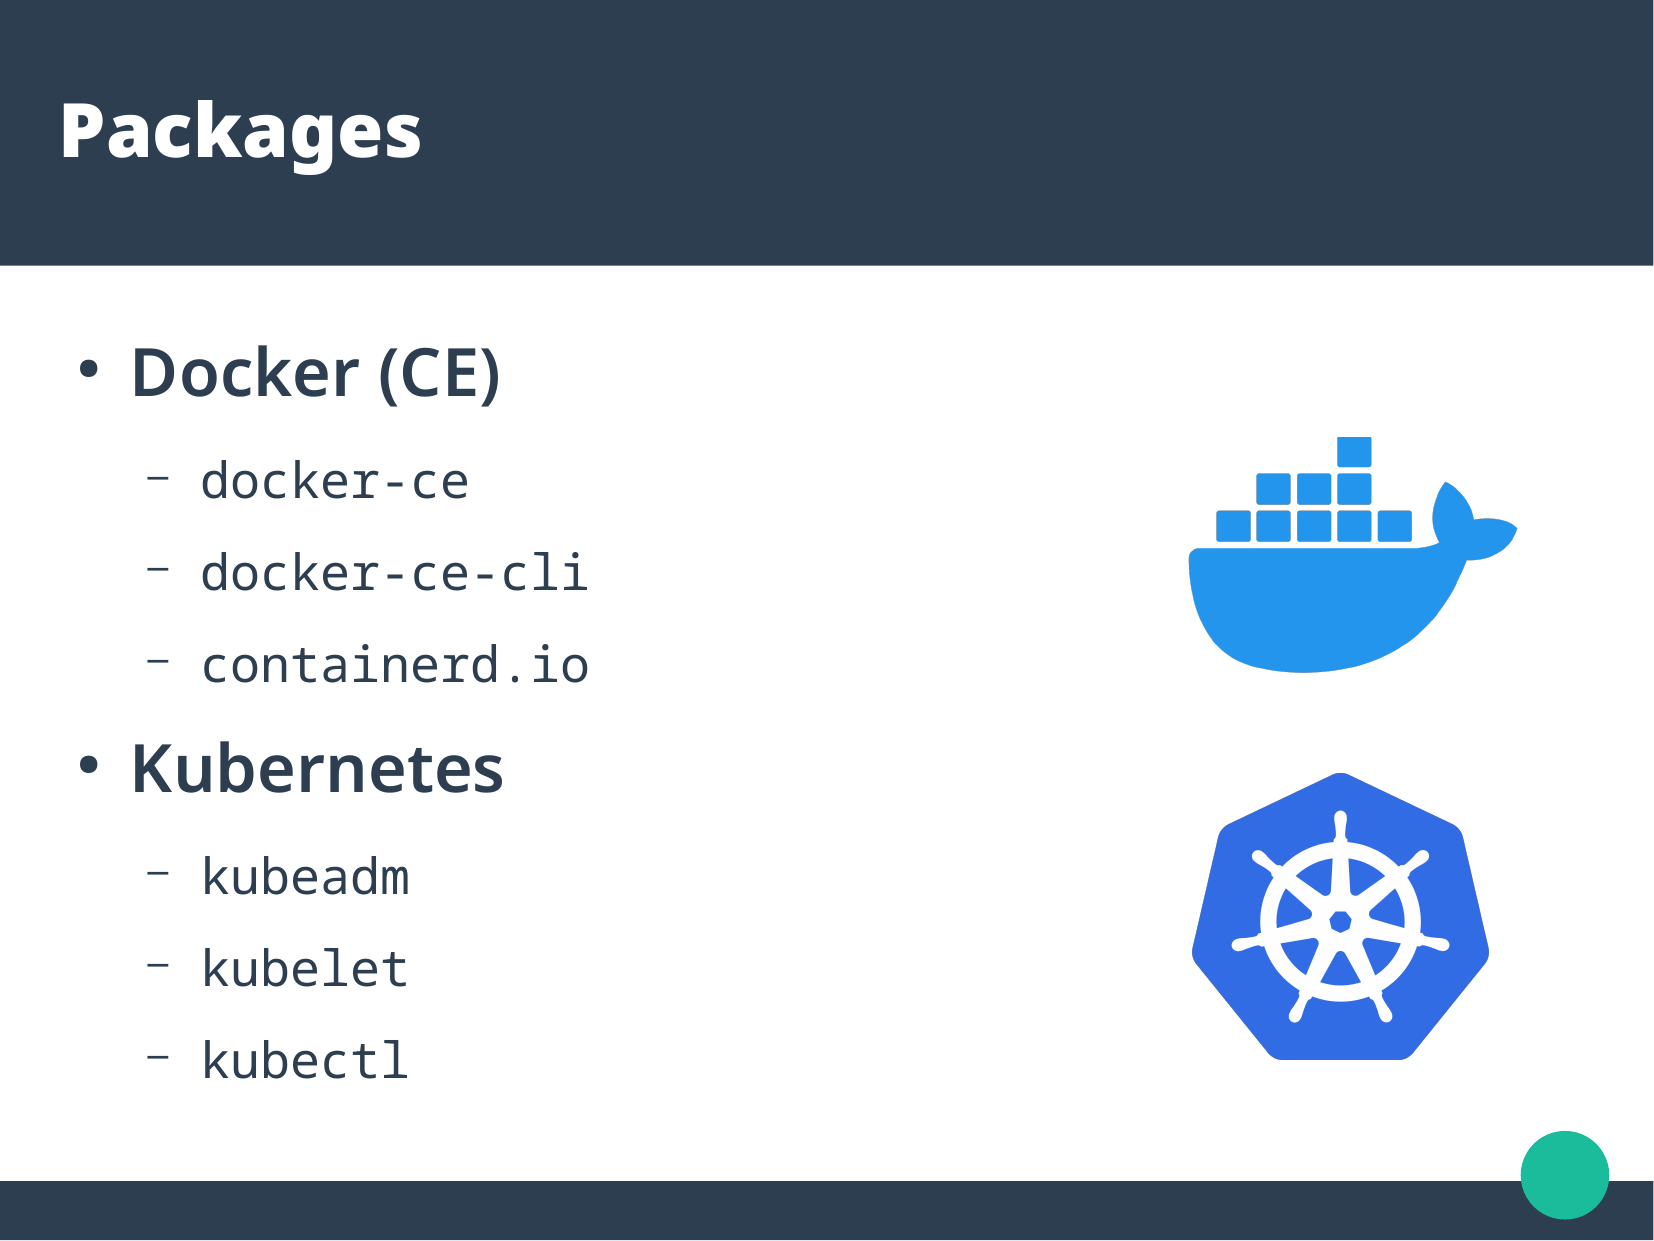

# Packages
Docker (CE)
docker-ce
docker-ce-cli
containerd.io
Kubernetes
kubeadm
kubelet
kubectl